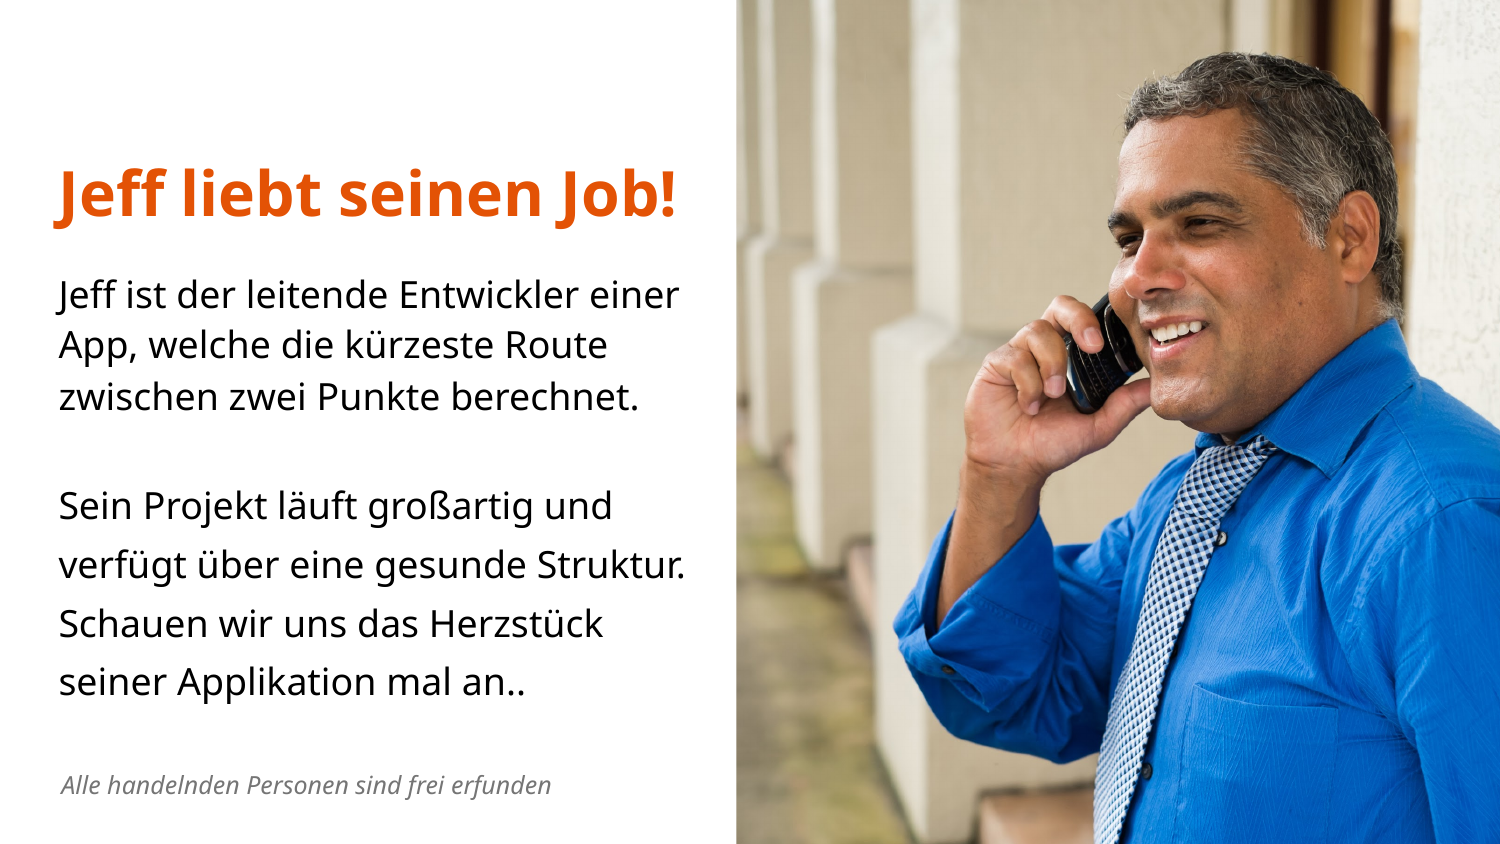

# Jeff liebt seinen Job!
Jeff ist der leitende Entwickler einer App, welche die kürzeste Route zwischen zwei Punkte berechnet.
Sein Projekt läuft großartig und verfügt über eine gesunde Struktur. Schauen wir uns das Herzstück seiner Applikation mal an..
Alle handelnden Personen sind frei erfunden